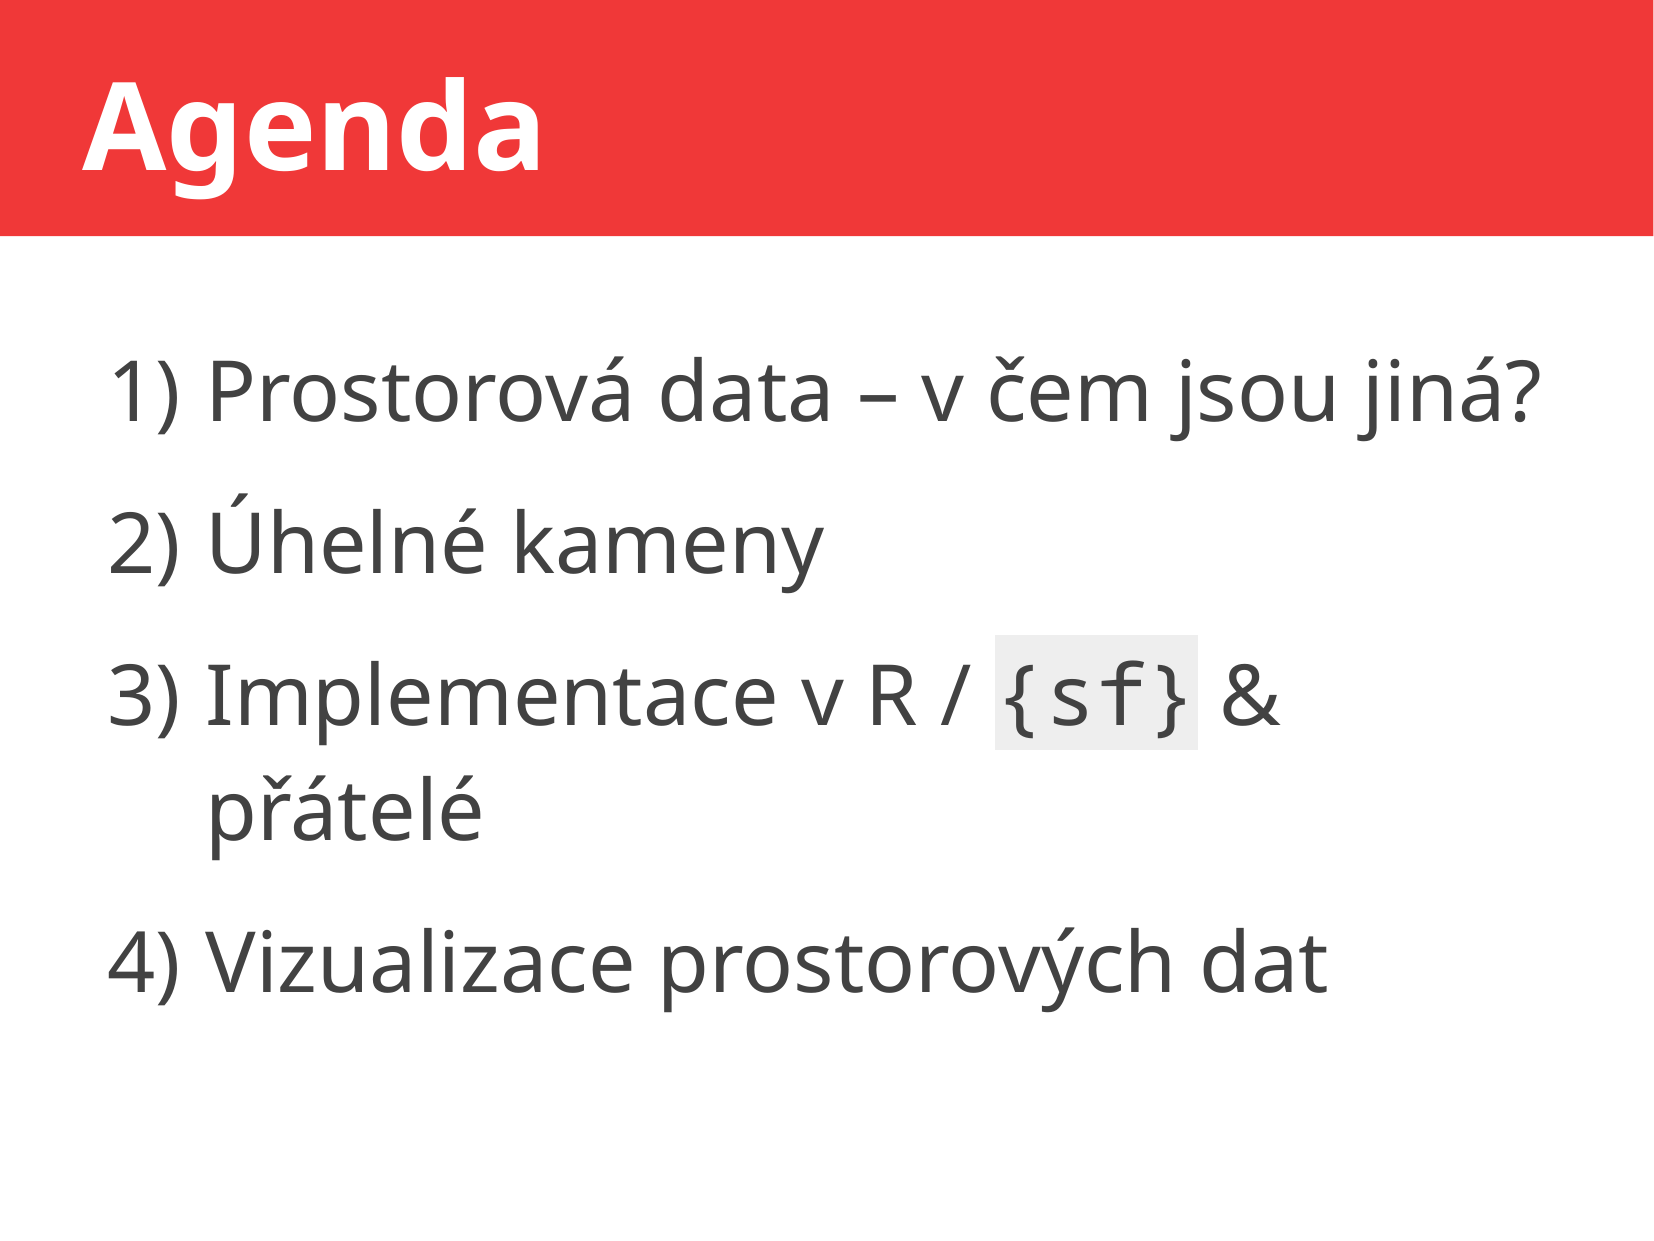

# Agenda
Prostorová data – v čem jsou jiná?
Úhelné kameny
Implementace v R / {sf} & přátelé
Vizualizace prostorových dat